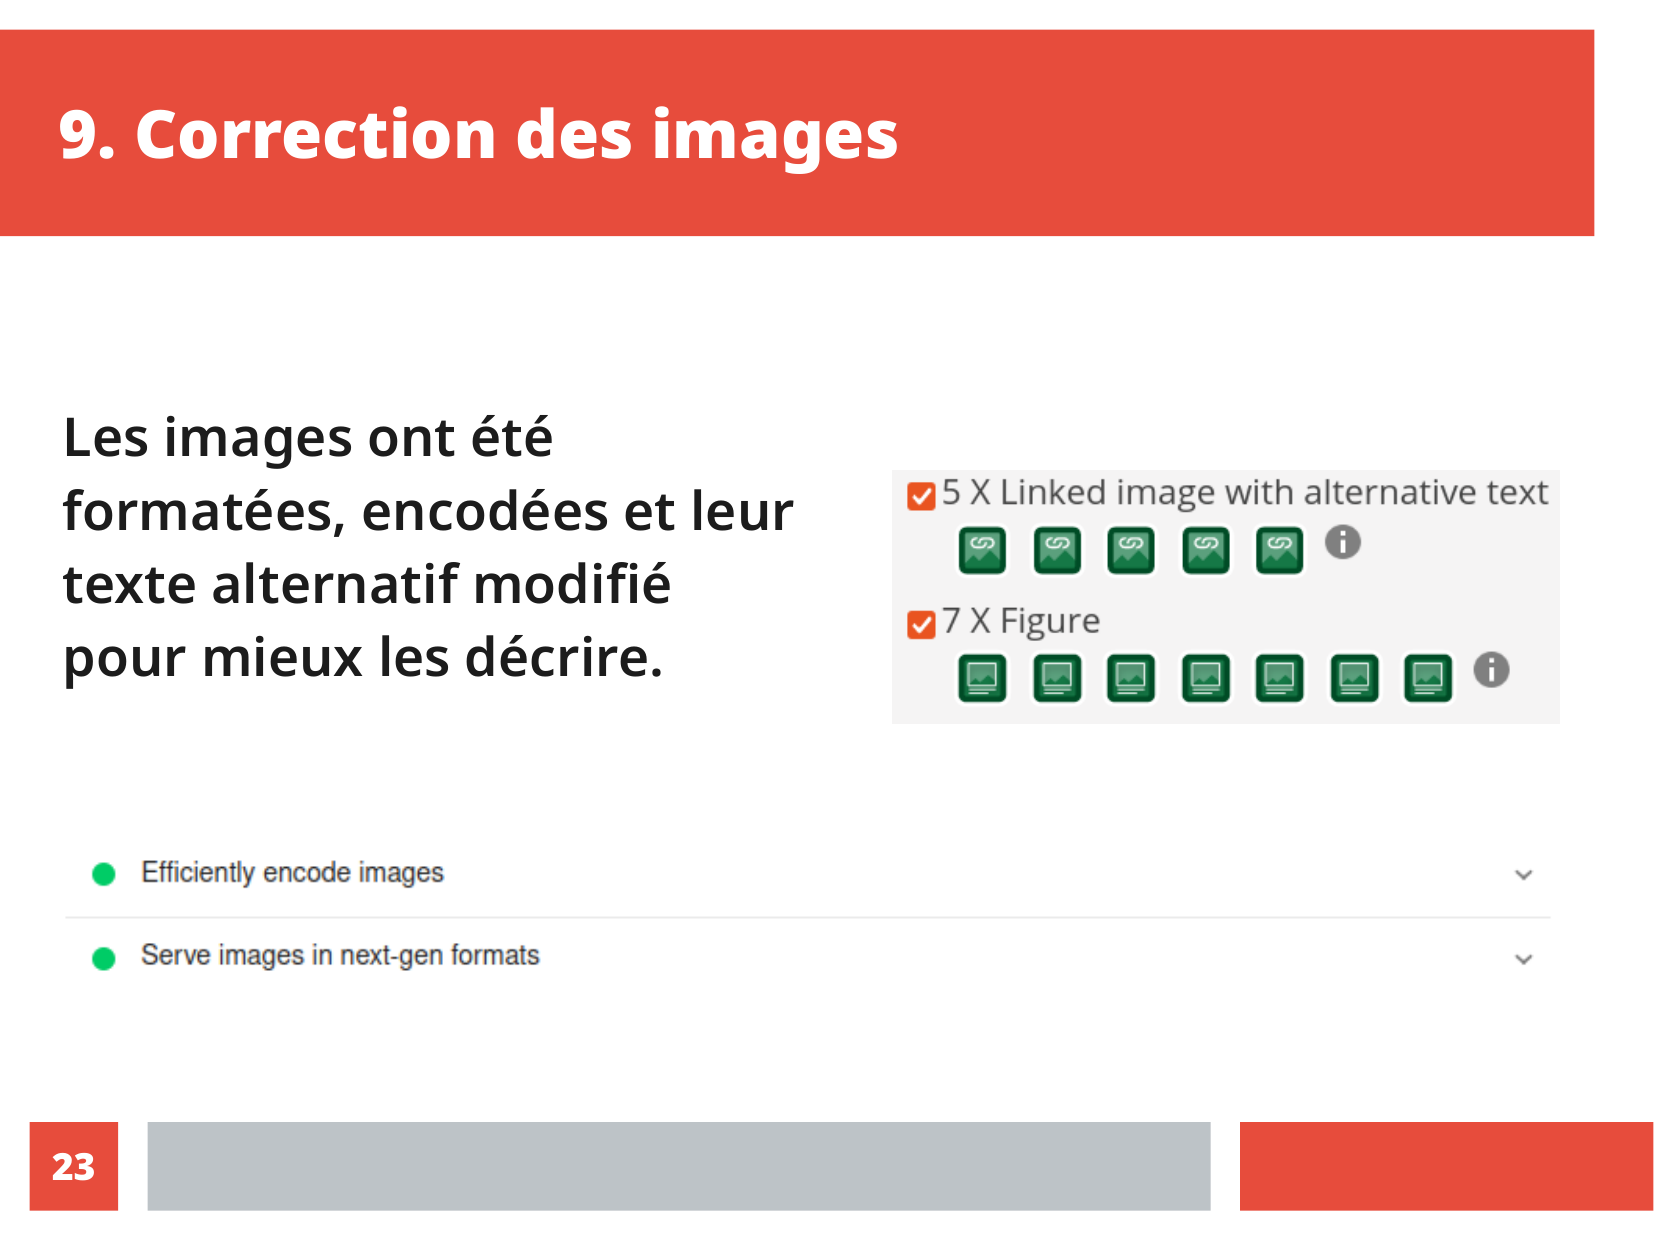

# 9. Correction des images
Les images ont été formatées, encodées et leur texte alternatif modifié pour mieux les décrire.
23